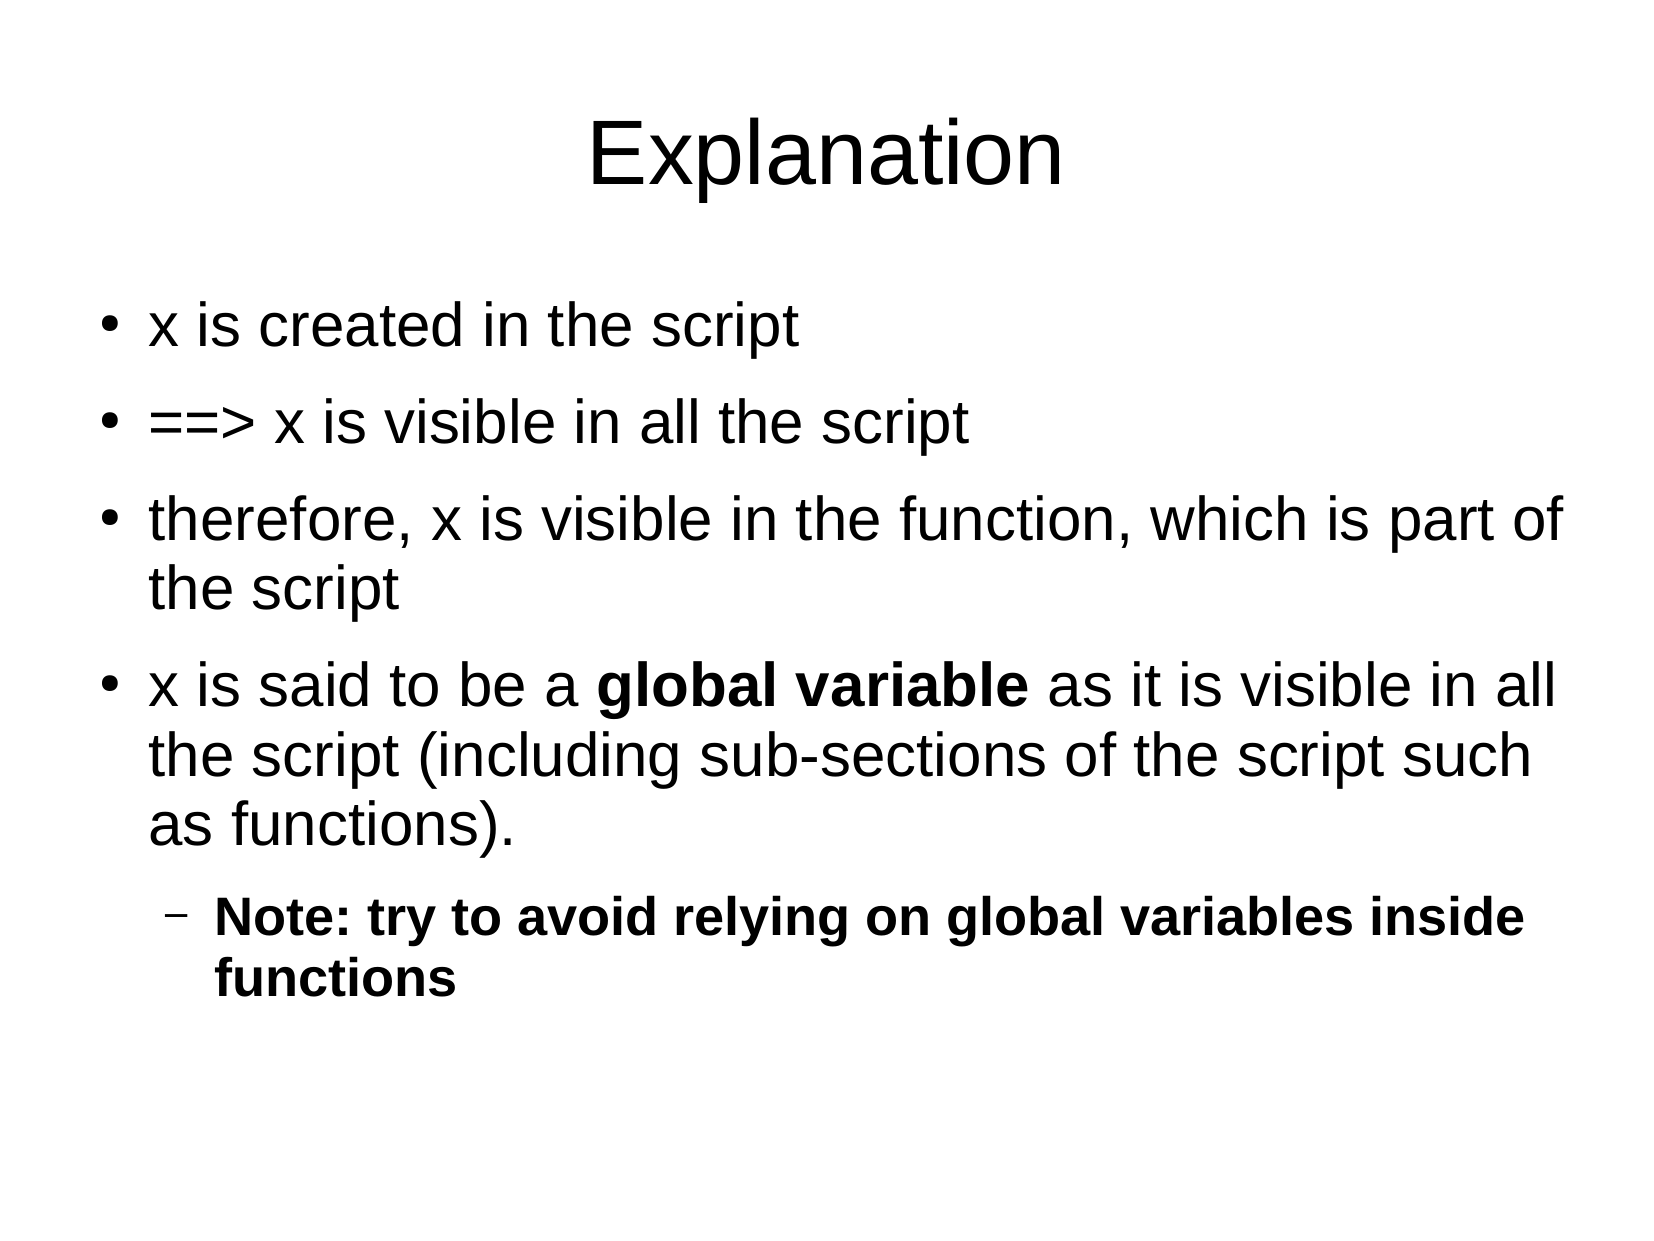

# Explanation
x is created in the script
==> x is visible in all the script
therefore, x is visible in the function, which is part of the script
x is said to be a global variable as it is visible in all the script (including sub-sections of the script such as functions).
Note: try to avoid relying on global variables inside functions